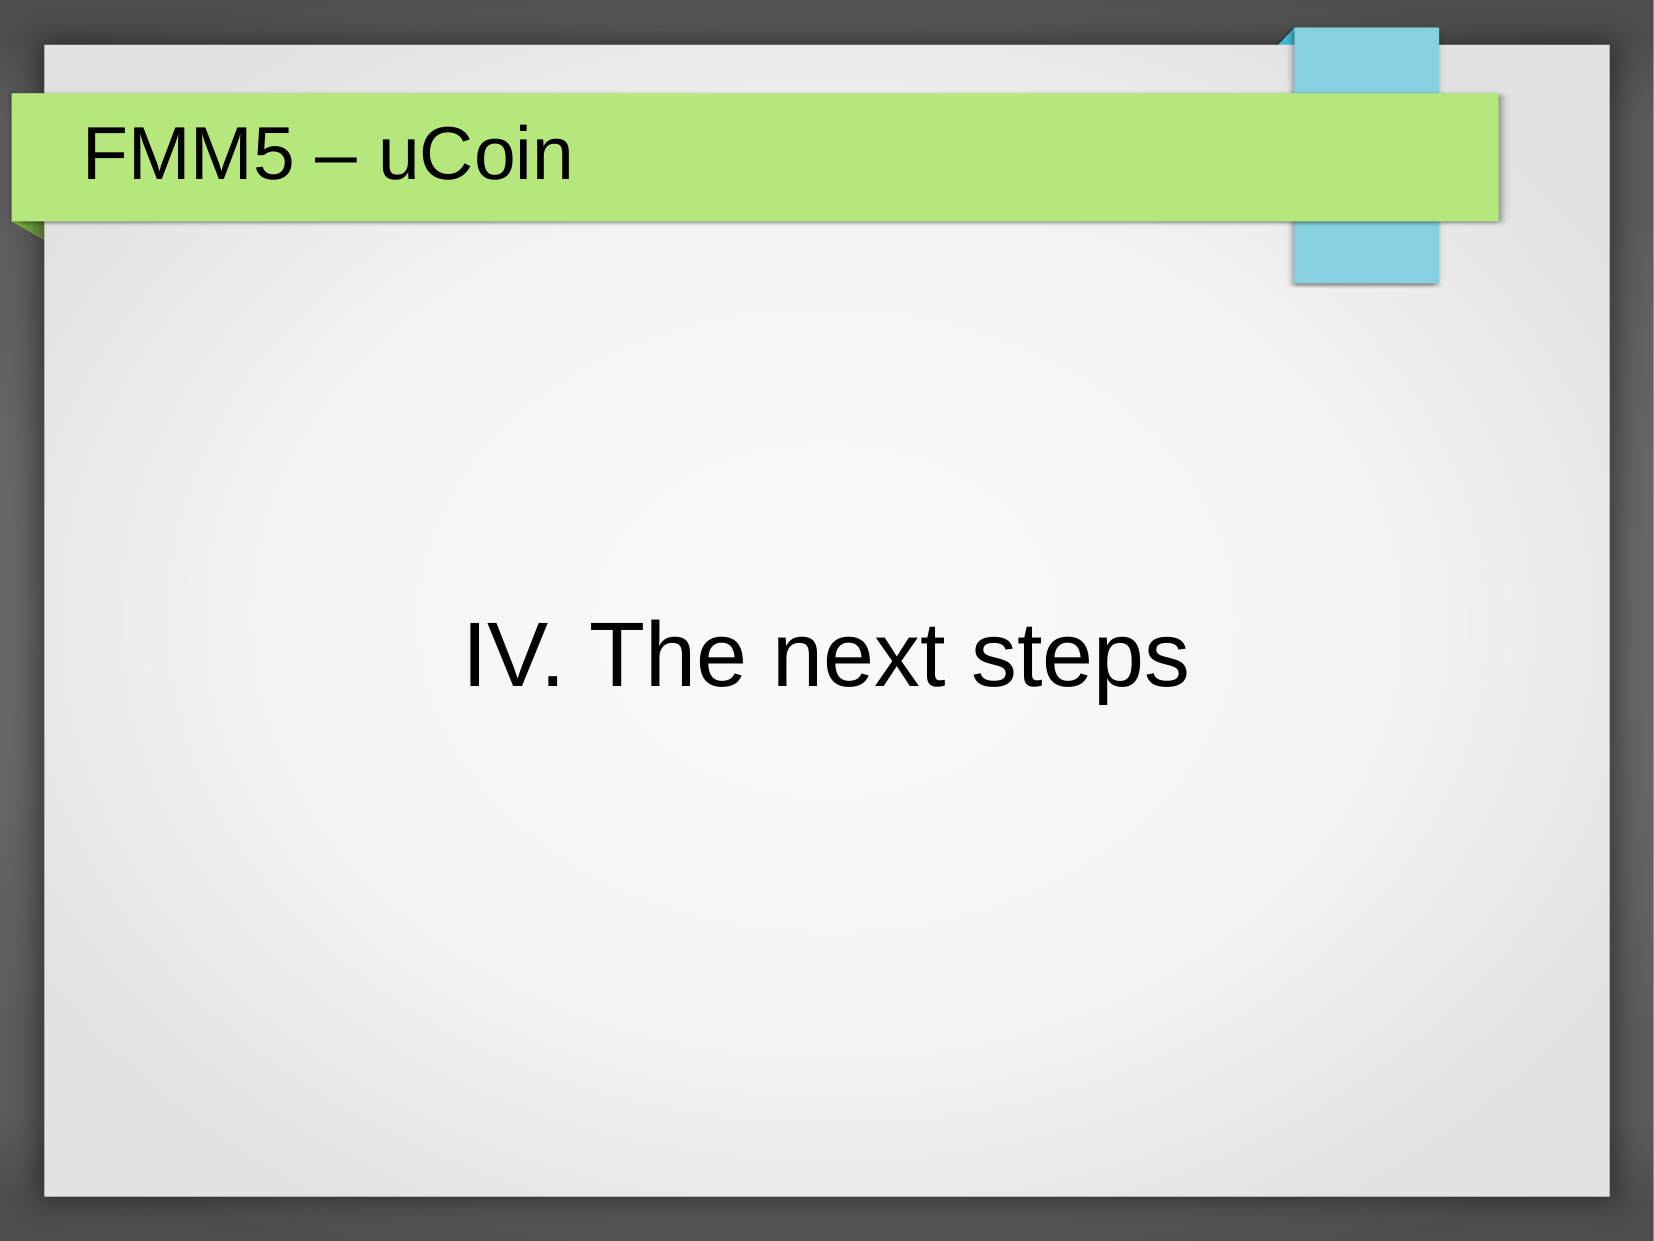

# FMM5 – uCoin
IV. The next steps